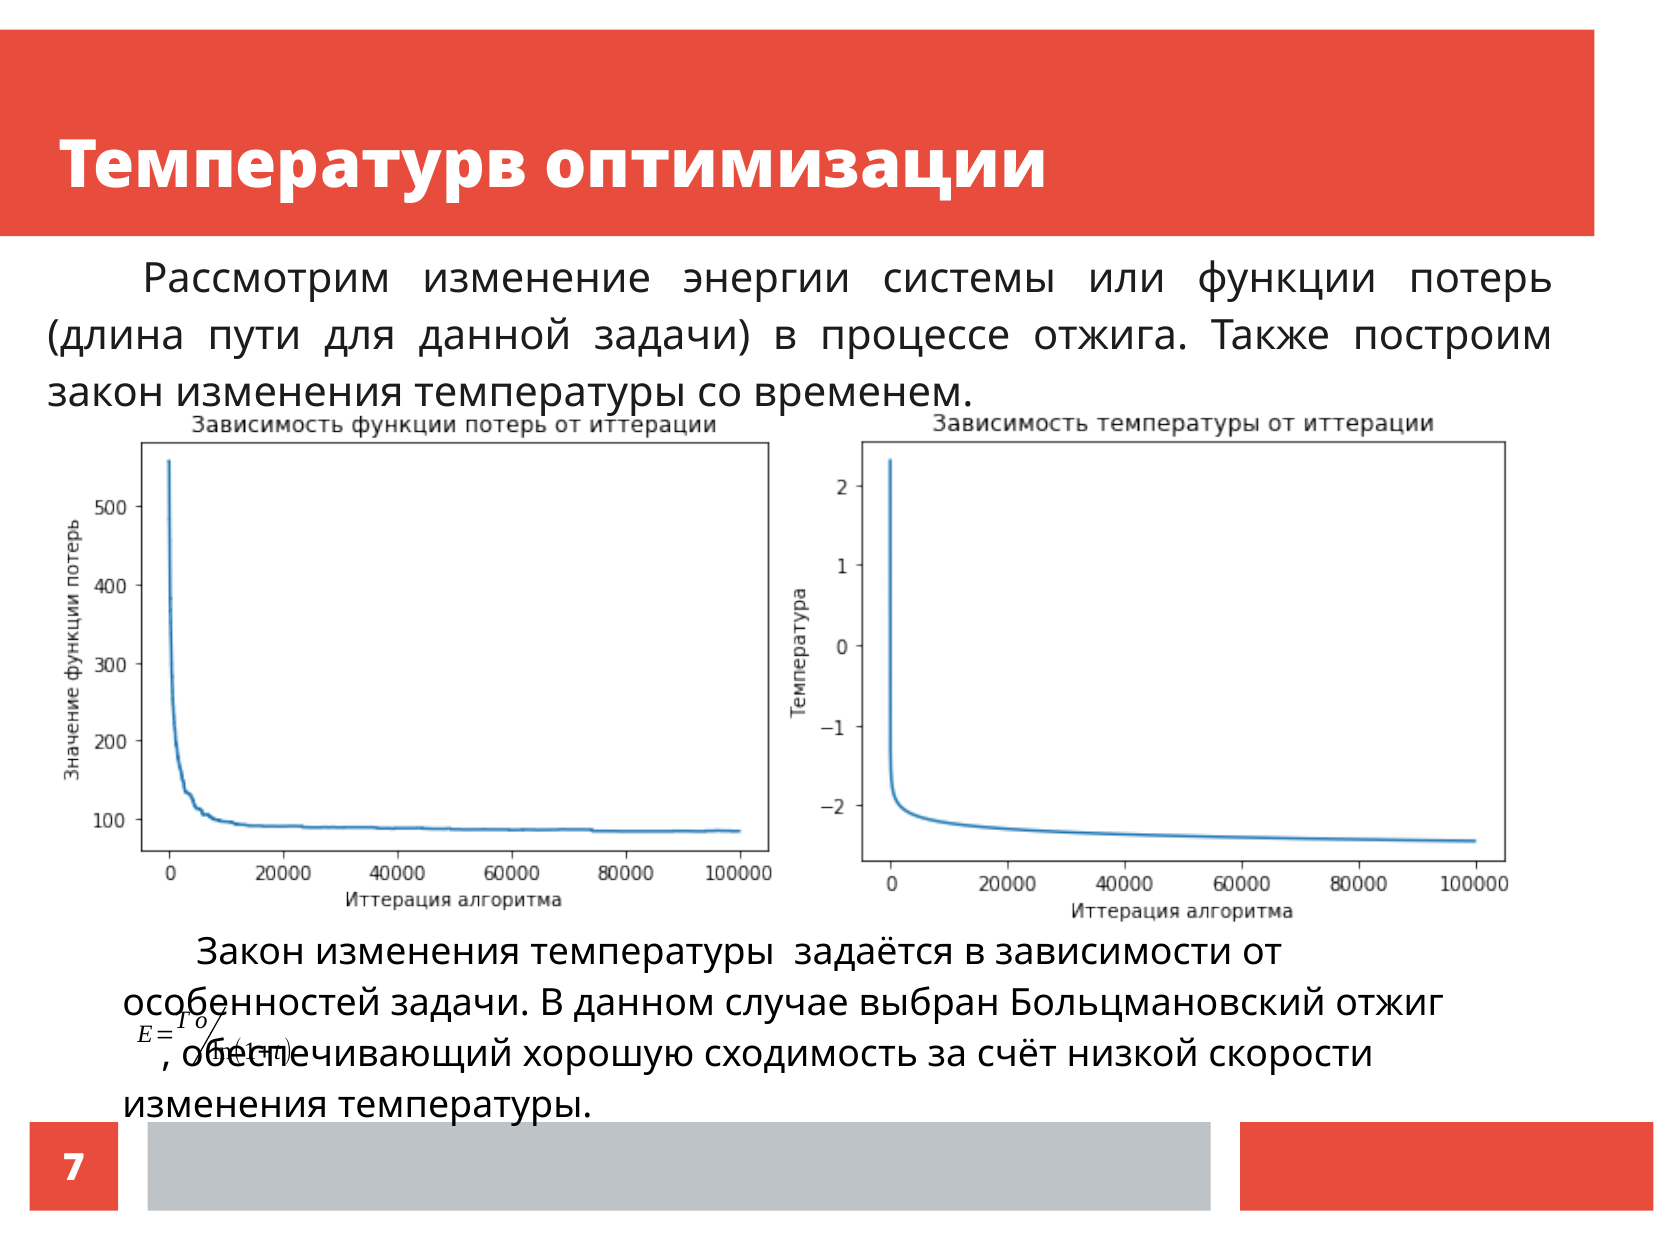

# Температурв оптимизации
 	Рассмотрим изменение энергии системы или функции потерь (длина пути для данной задачи) в процессе отжига. Также построим закон изменения температуры со временем.
 	Закон изменения температуры задаётся в зависимости от особенностей задачи. В данном случае выбран Больцмановский отжиг , обеспечивающий хорошую сходимость за счёт низкой скорости изменения температуры.
7